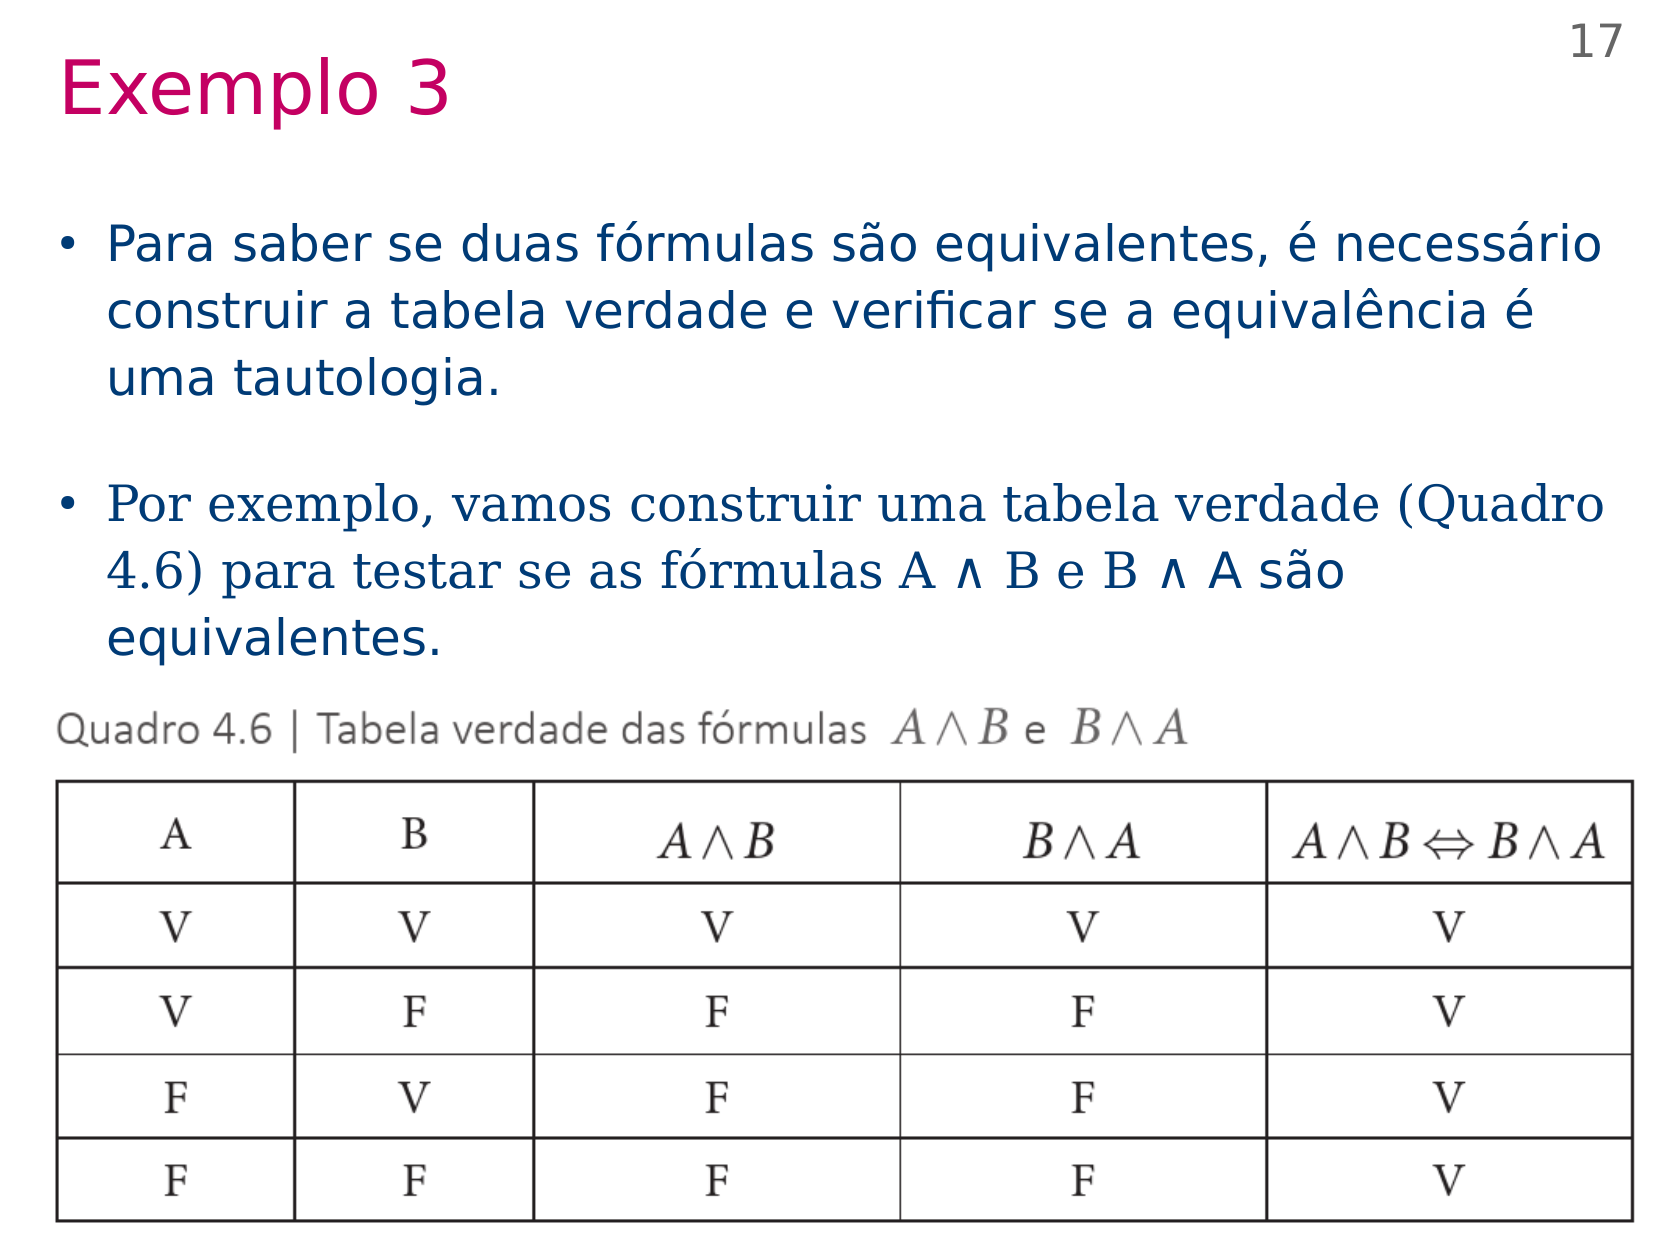

17
# Exemplo 3
Para saber se duas fórmulas são equivalentes, é necessário construir a tabela verdade e verificar se a equivalência é uma tautologia.
Por exemplo, vamos construir uma tabela verdade (Quadro 4.6) para testar se as fórmulas A ∧ B e B ∧ A são equivalentes.